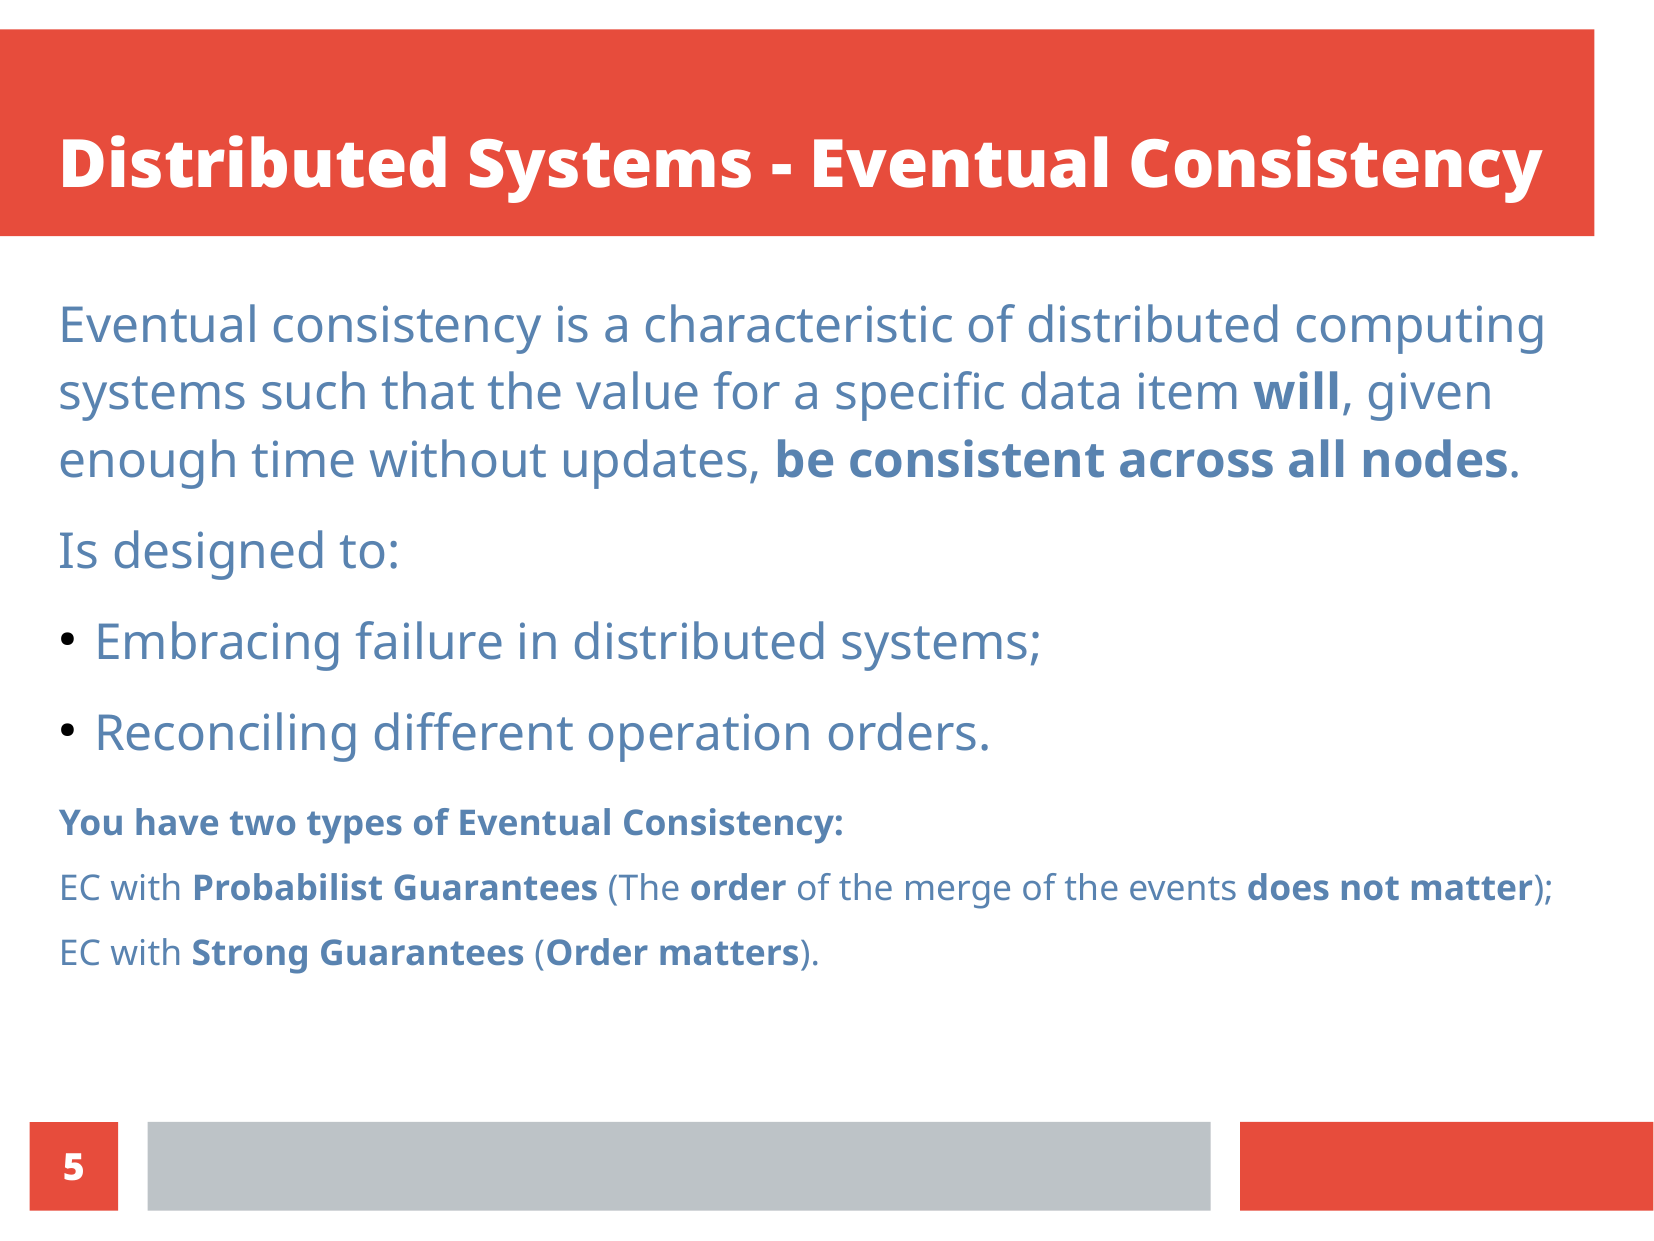

# Distributed Systems - Eventual Consistency
Eventual consistency is a characteristic of distributed computing systems such that the value for a specific data item will, given enough time without updates, be consistent across all nodes.
Is designed to:
Embracing failure in distributed systems;
Reconciling different operation orders.
You have two types of Eventual Consistency:
EC with Probabilist Guarantees (The order of the merge of the events does not matter);
EC with Strong Guarantees (Order matters).
5